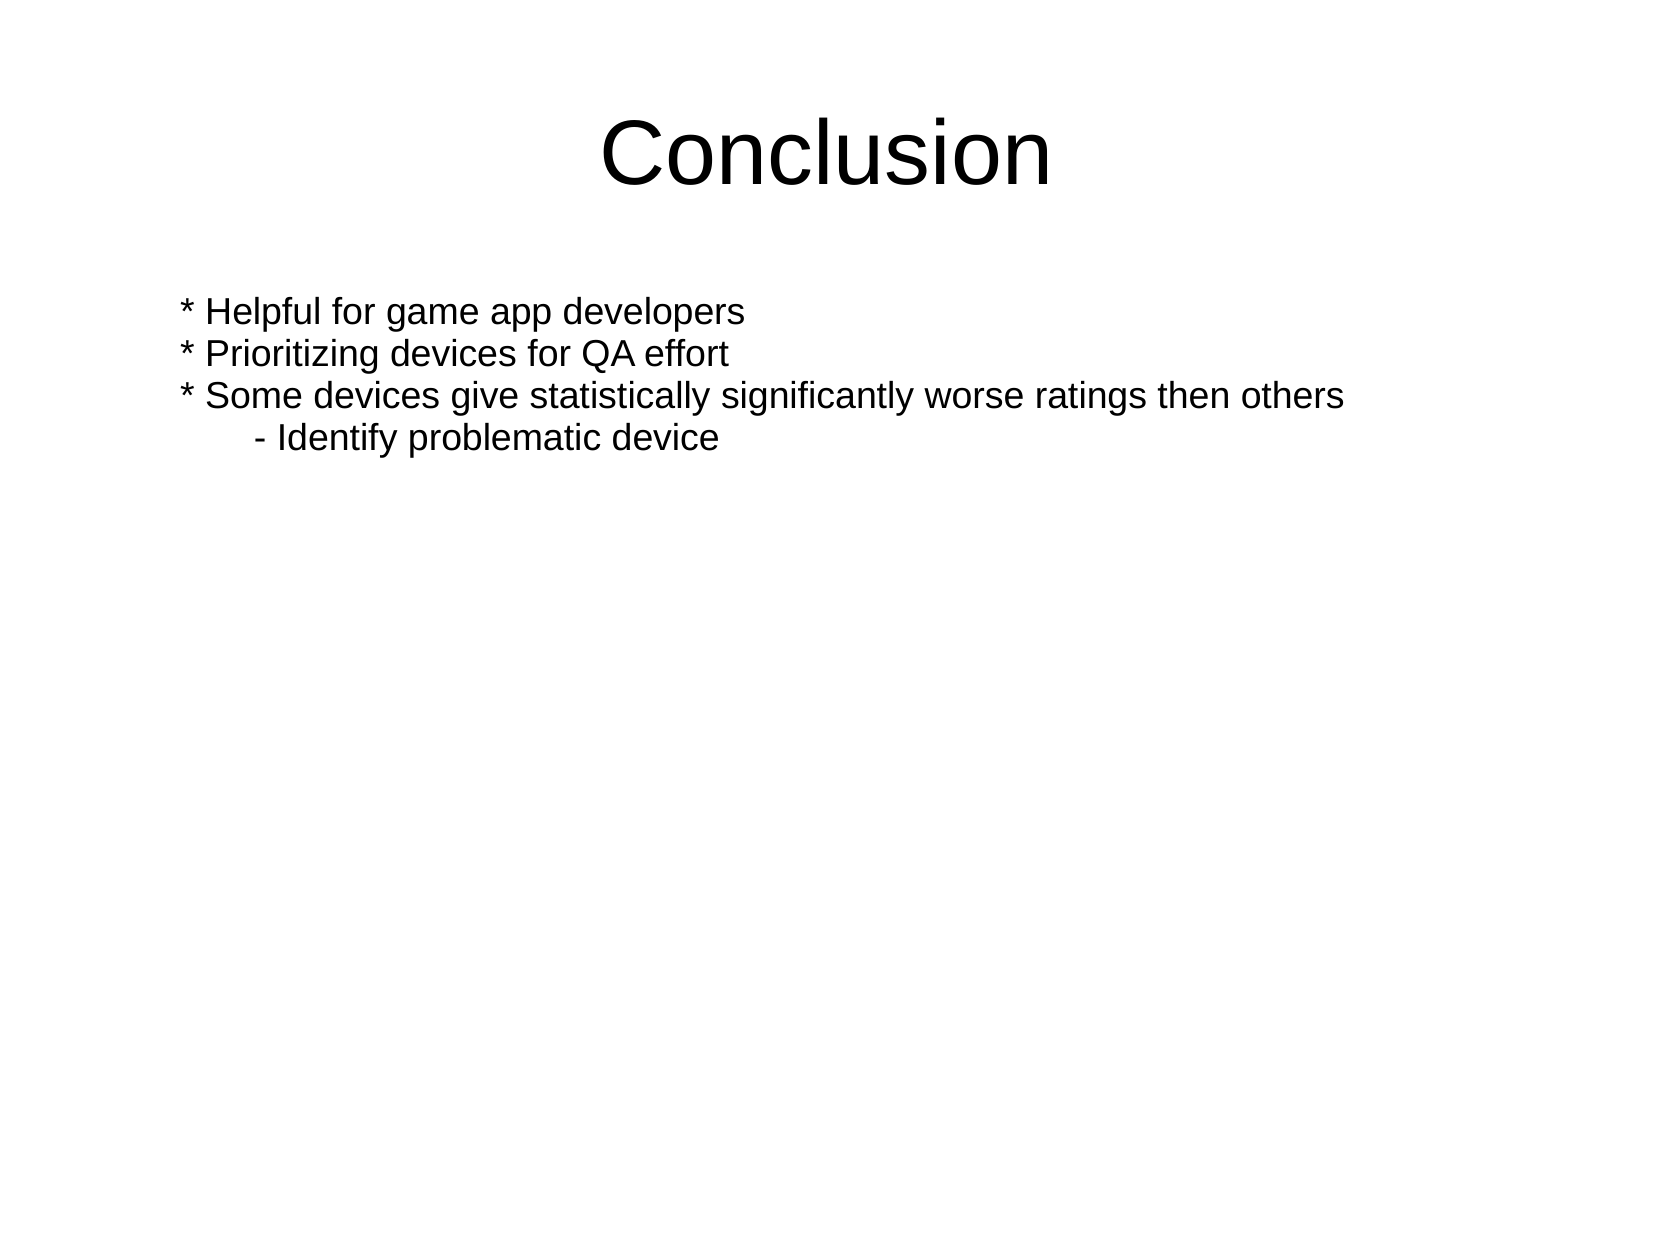

# Conclusion
* Helpful for game app developers
* Prioritizing devices for QA effort
* Some devices give statistically significantly worse ratings then others
	- Identify problematic device